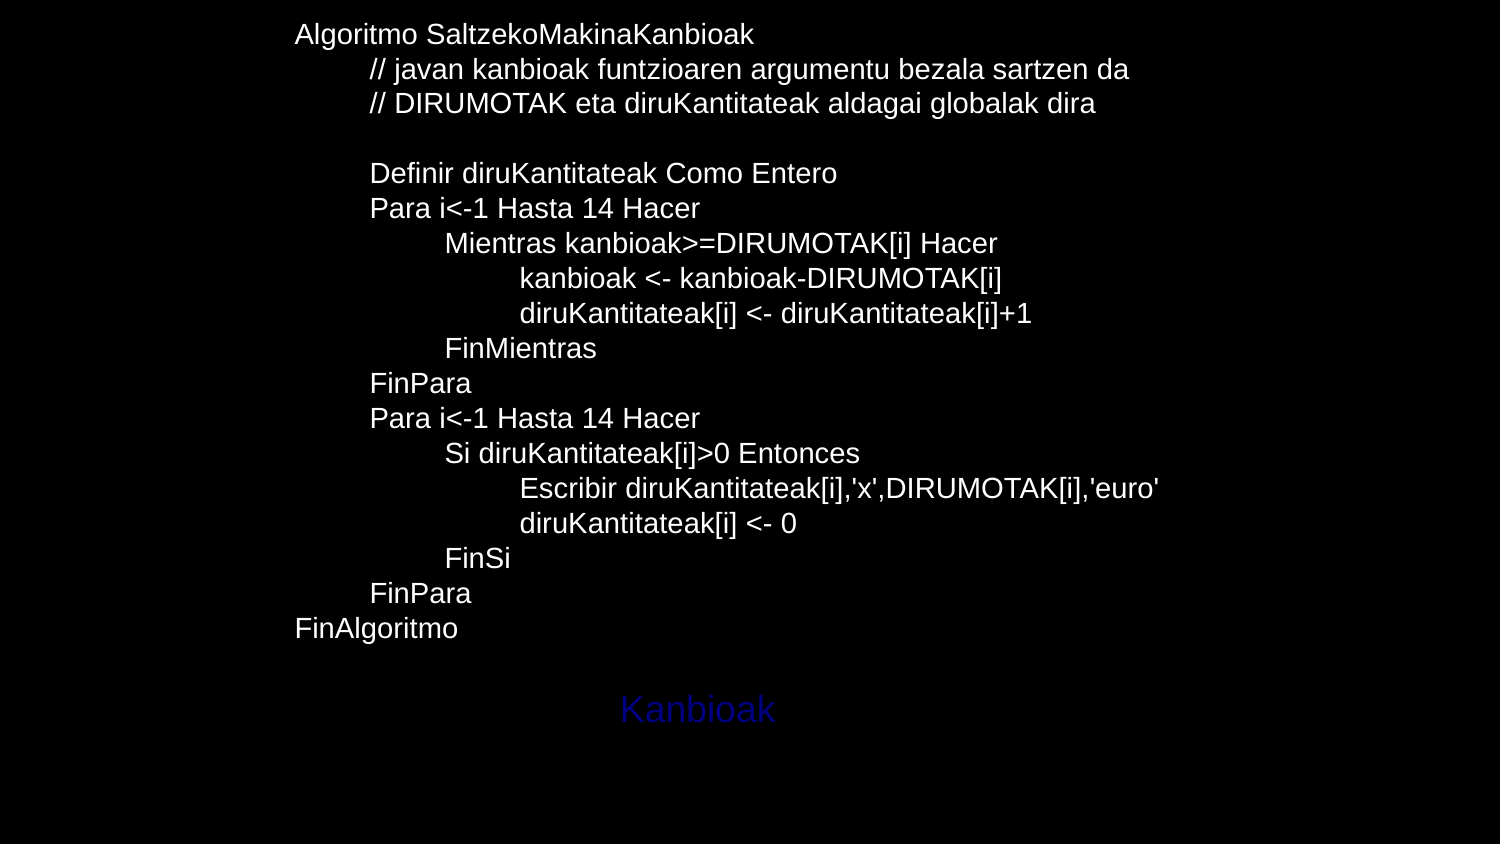

Algoritmo SaltzekoMakinaKanbioak
	// javan kanbioak funtzioaren argumentu bezala sartzen da
// DIRUMOTAK eta diruKantitateak aldagai globalak dira
	Definir diruKantitateak Como Entero
	Para i<-1 Hasta 14 Hacer
		Mientras kanbioak>=DIRUMOTAK[i] Hacer
			kanbioak <- kanbioak-DIRUMOTAK[i]
			diruKantitateak[i] <- diruKantitateak[i]+1
		FinMientras
	FinPara
	Para i<-1 Hasta 14 Hacer
		Si diruKantitateak[i]>0 Entonces
			Escribir diruKantitateak[i],'x',DIRUMOTAK[i],'euro'
			diruKantitateak[i] <- 0
		FinSi
	FinPara
FinAlgoritmo
Kanbioak